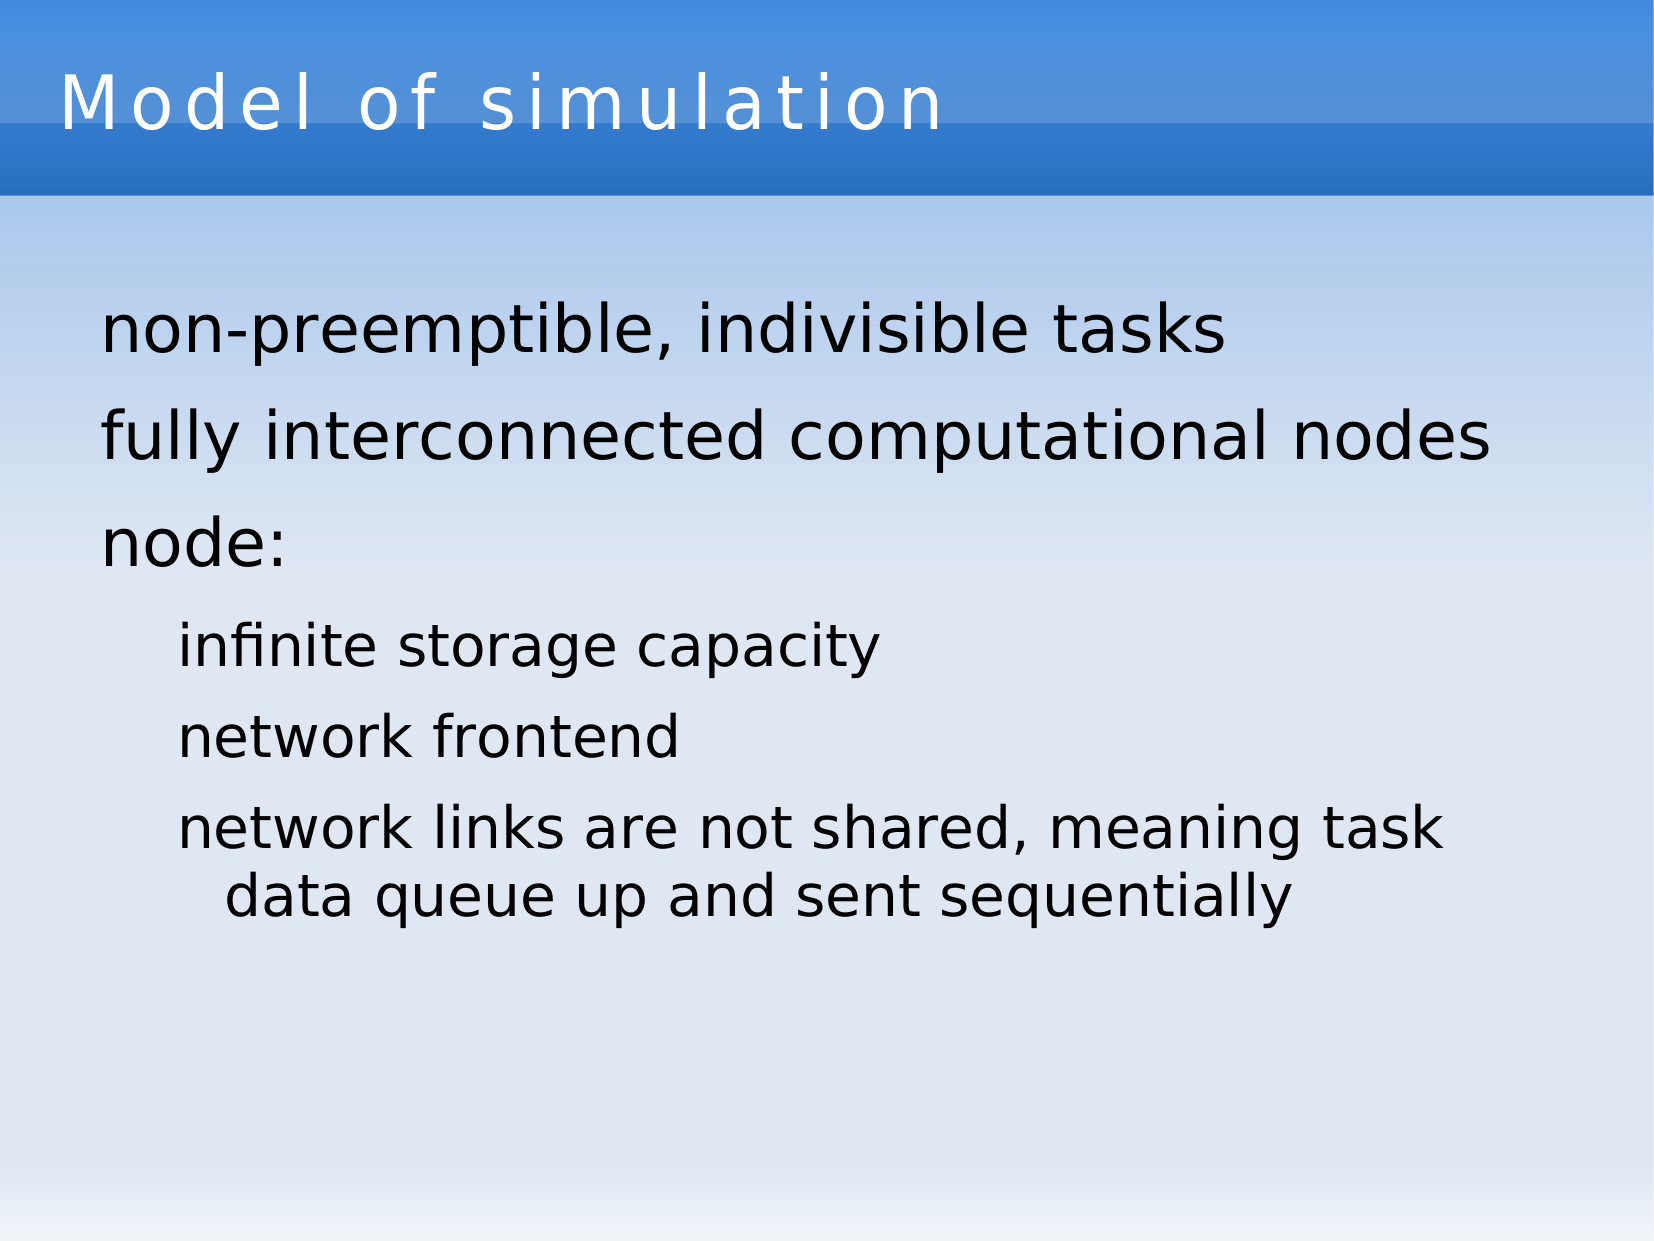

# Model of simulation
non-preemptible, indivisible tasks
fully interconnected computational nodes
node:
infinite storage capacity
network frontend
network links are not shared, meaning task data queue up and sent sequentially